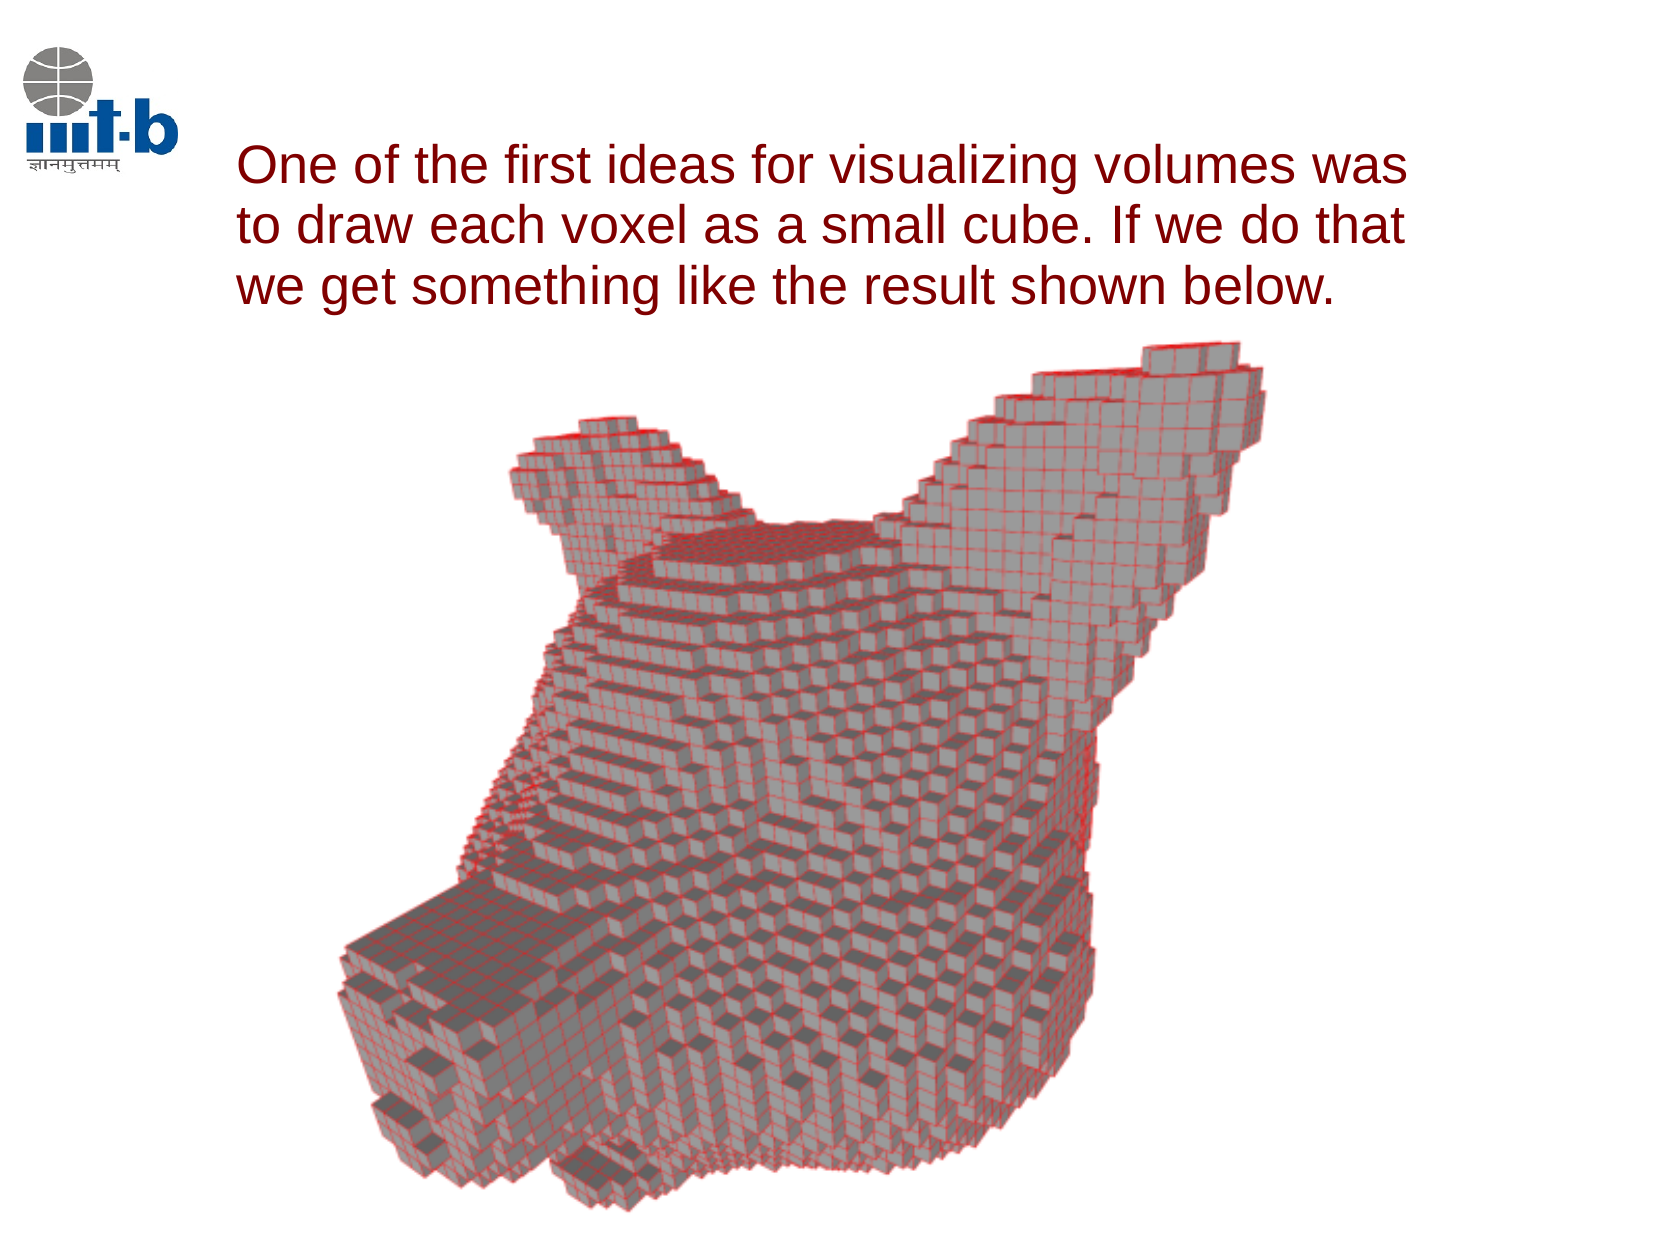

# One of the first ideas for visualizing volumes was to draw each voxel as a small cube. If we do that we get something like the result shown below.